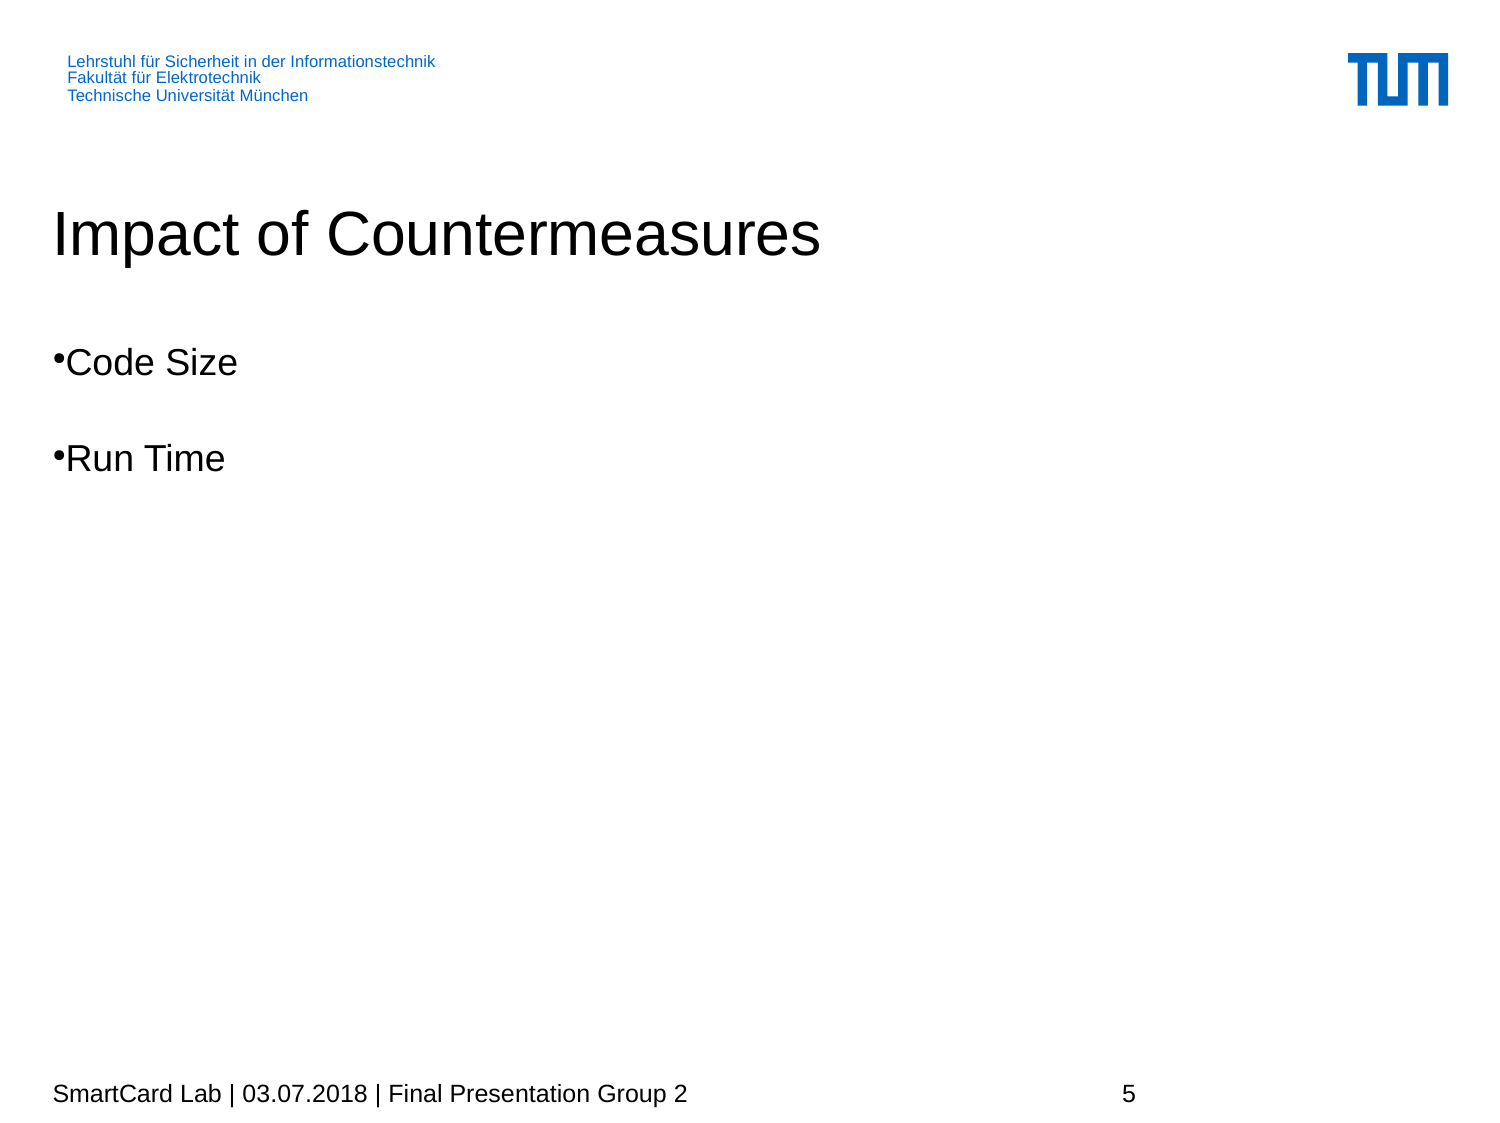

# Impact of Countermeasures
Code Size
Run Time
SmartCard Lab | 03.07.2018 | Final Presentation Group 2